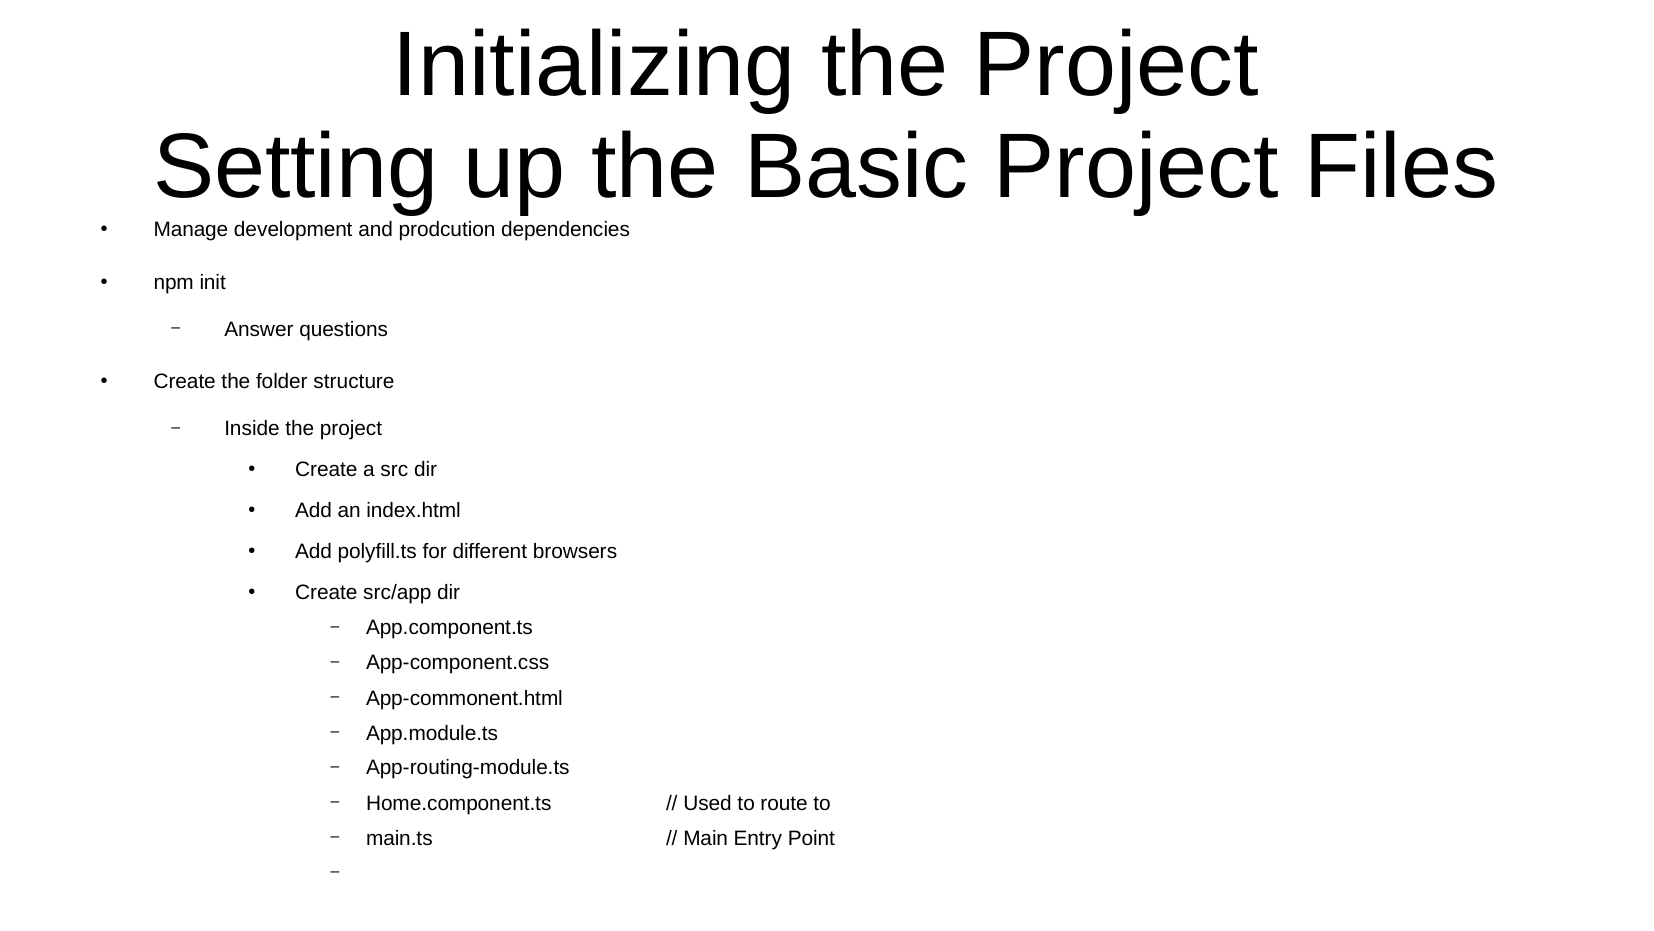

# Initializing the Project Setting up the Basic Project Files
Manage development and prodcution dependencies
npm init
Answer questions
Create the folder structure
Inside the project
Create a src dir
Add an index.html
Add polyfill.ts for different browsers
Create src/app dir
App.component.ts
App-component.css
App-commonent.html
App.module.ts
App-routing-module.ts
Home.component.ts		// Used to route to
main.ts				// Main Entry Point